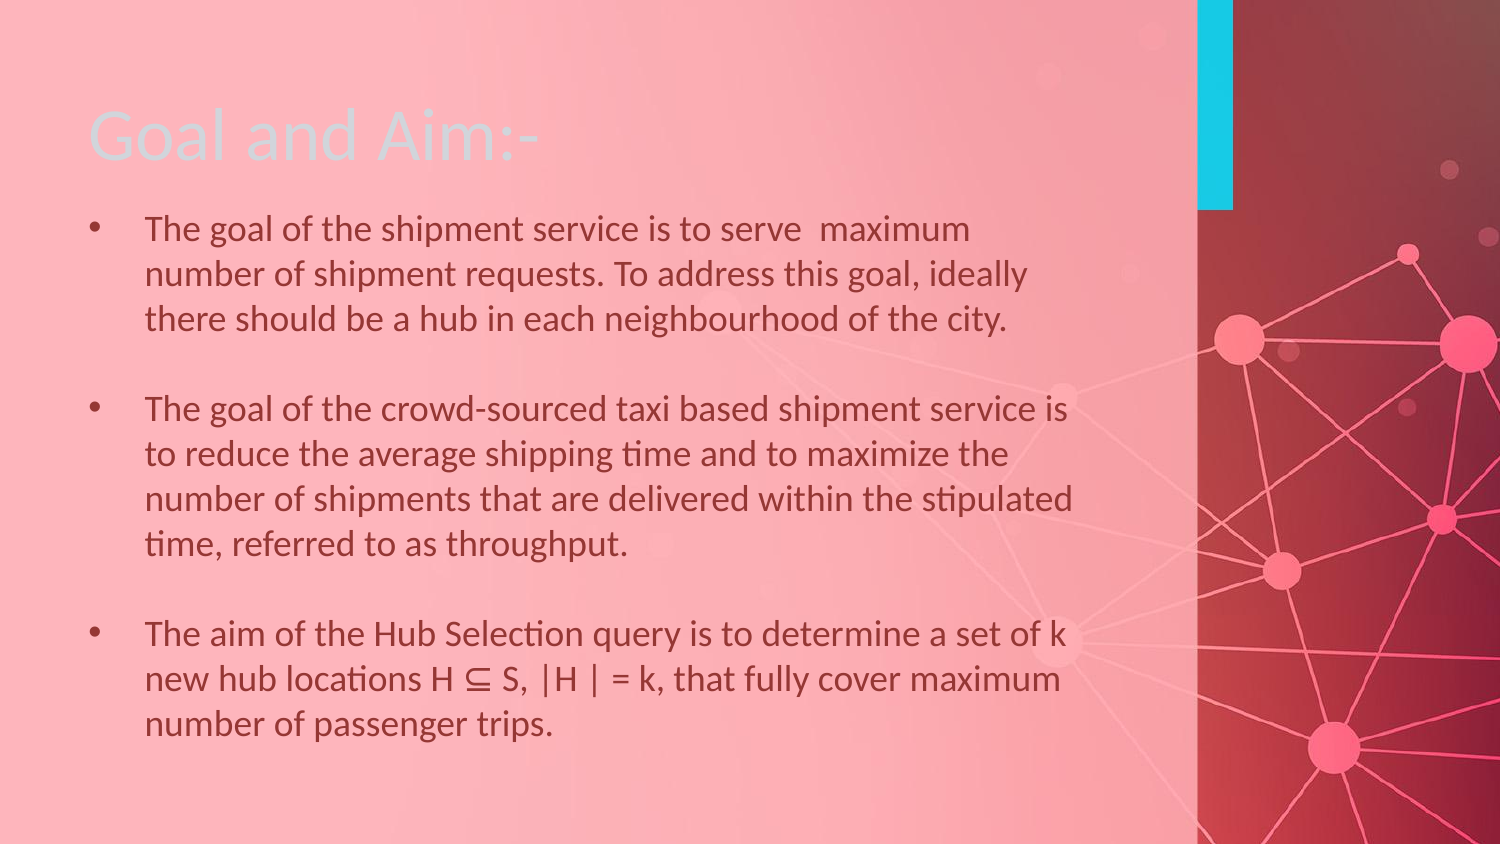

# Goal and Aim:-
The goal of the shipment service is to serve maximum number of shipment requests. To address this goal, ideally there should be a hub in each neighbourhood of the city.
The goal of the crowd-sourced taxi based shipment service is to reduce the average shipping time and to maximize the number of shipments that are delivered within the stipulated time, referred to as throughput.
The aim of the Hub Selection query is to determine a set of k new hub locations H ⊆ S, |H | = k, that fully cover maximum number of passenger trips.